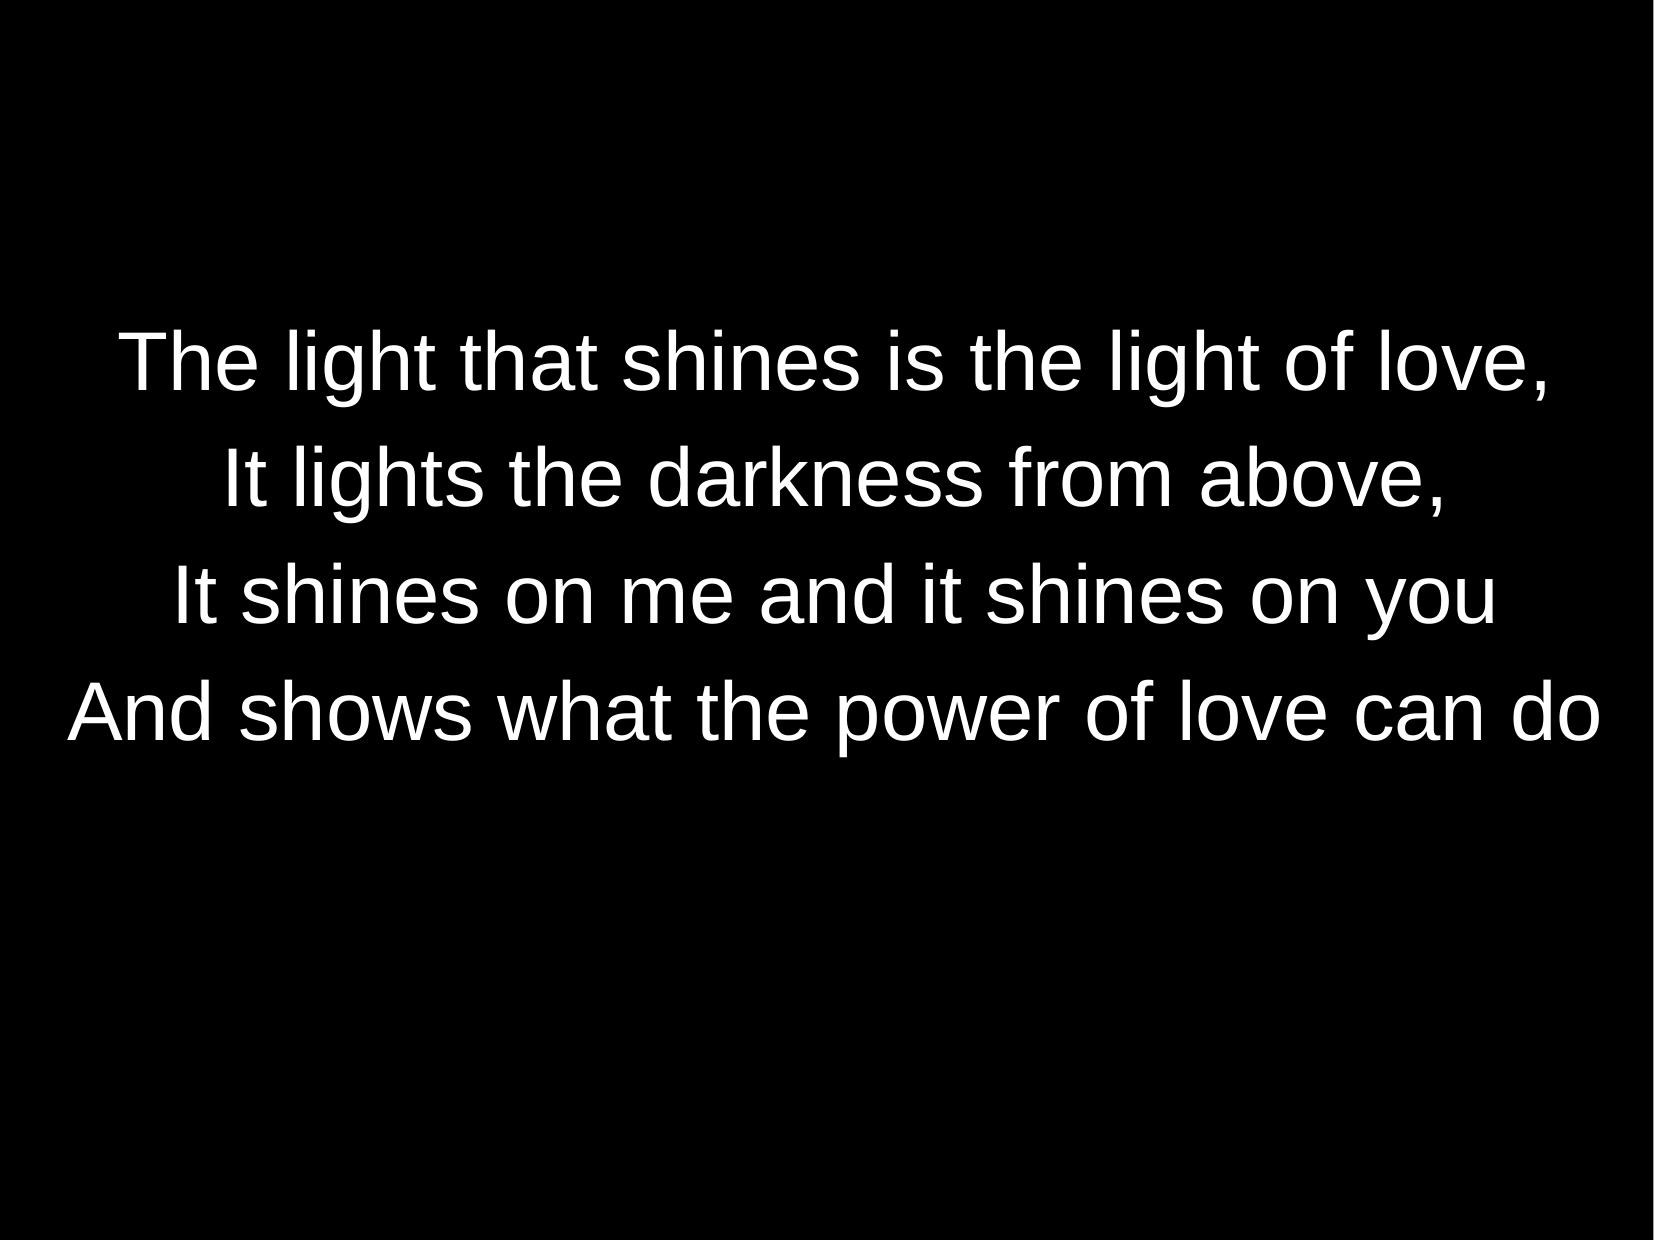

#
The light that shines is the light of love,
It lights the darkness from above,
It shines on me and it shines on you
And shows what the power of love can do